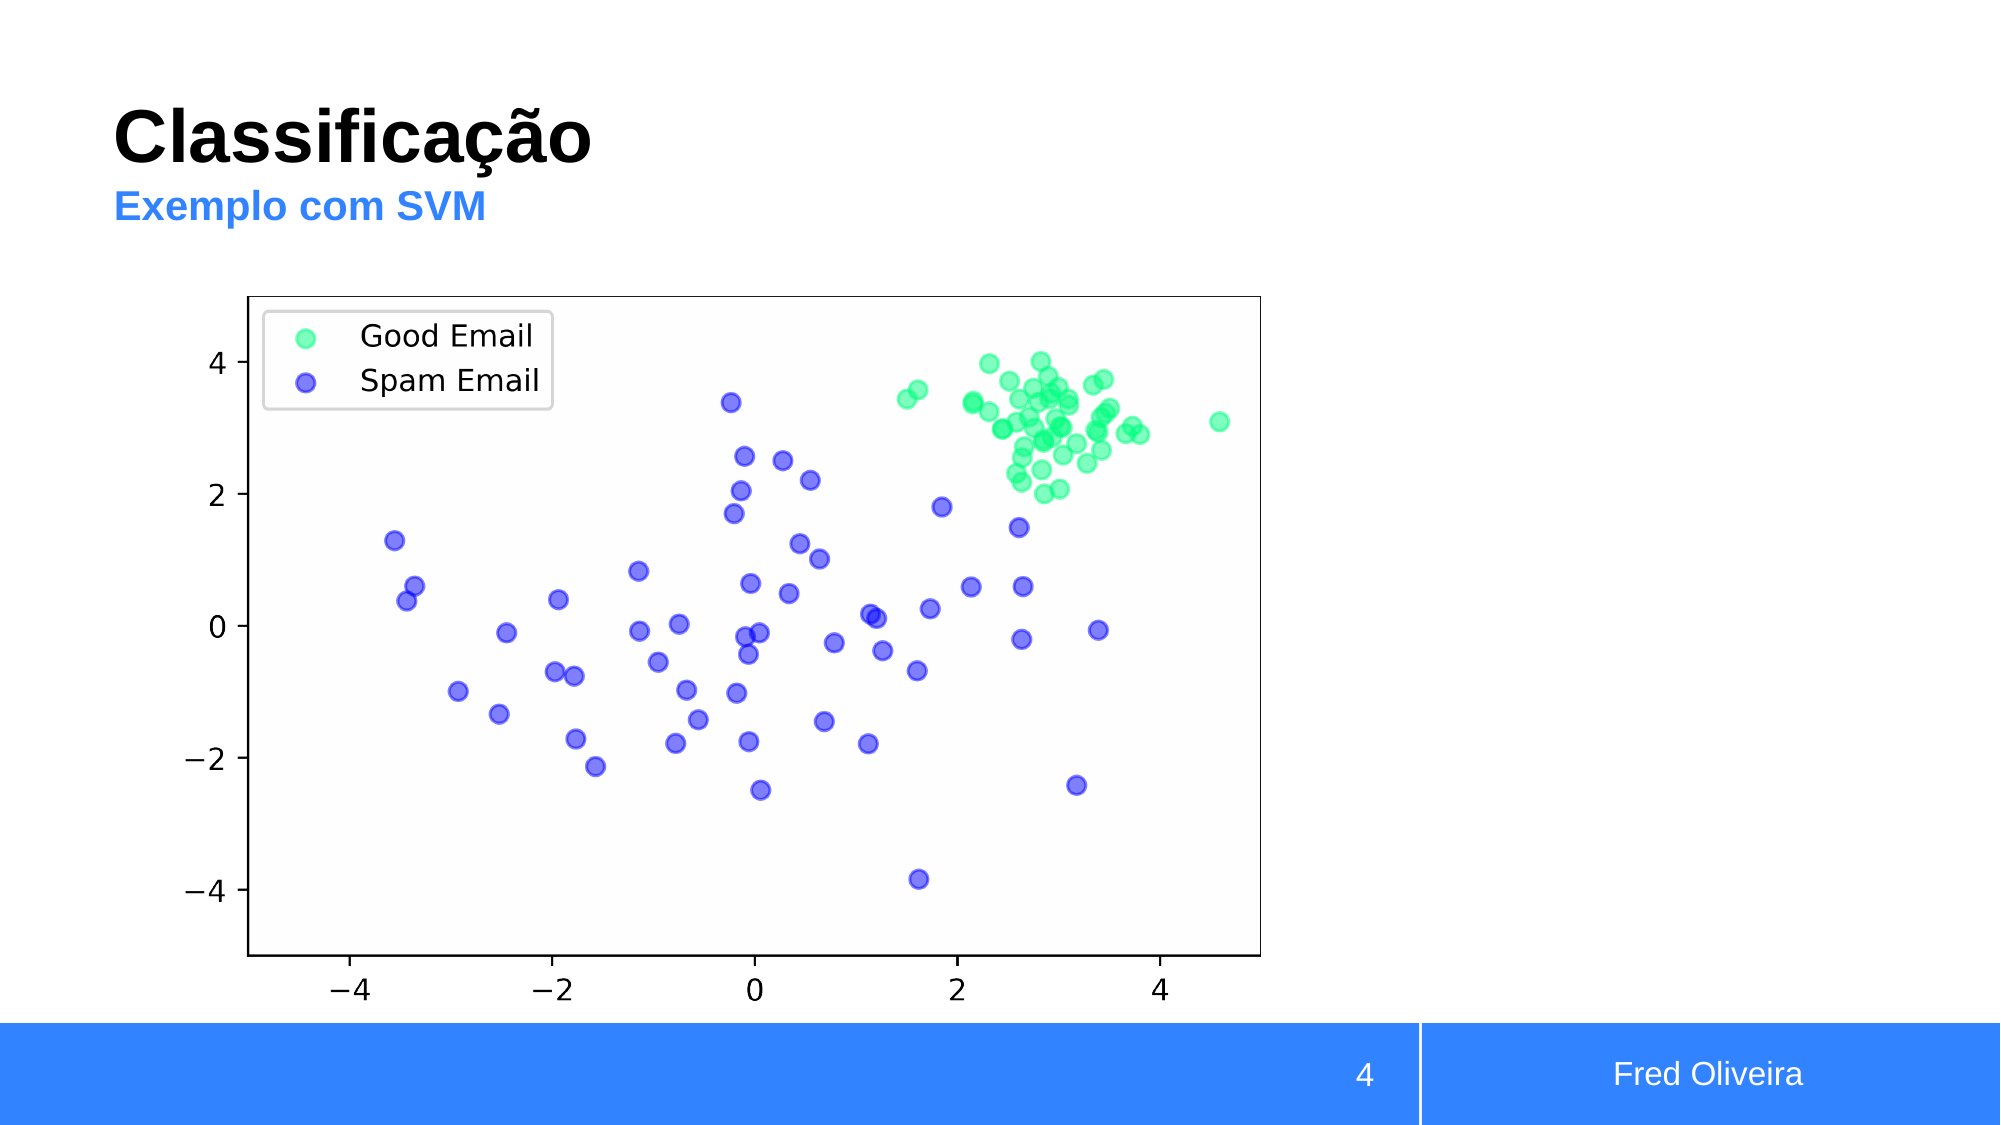

Classificação
Exemplo com SVM
#
Fred Oliveira